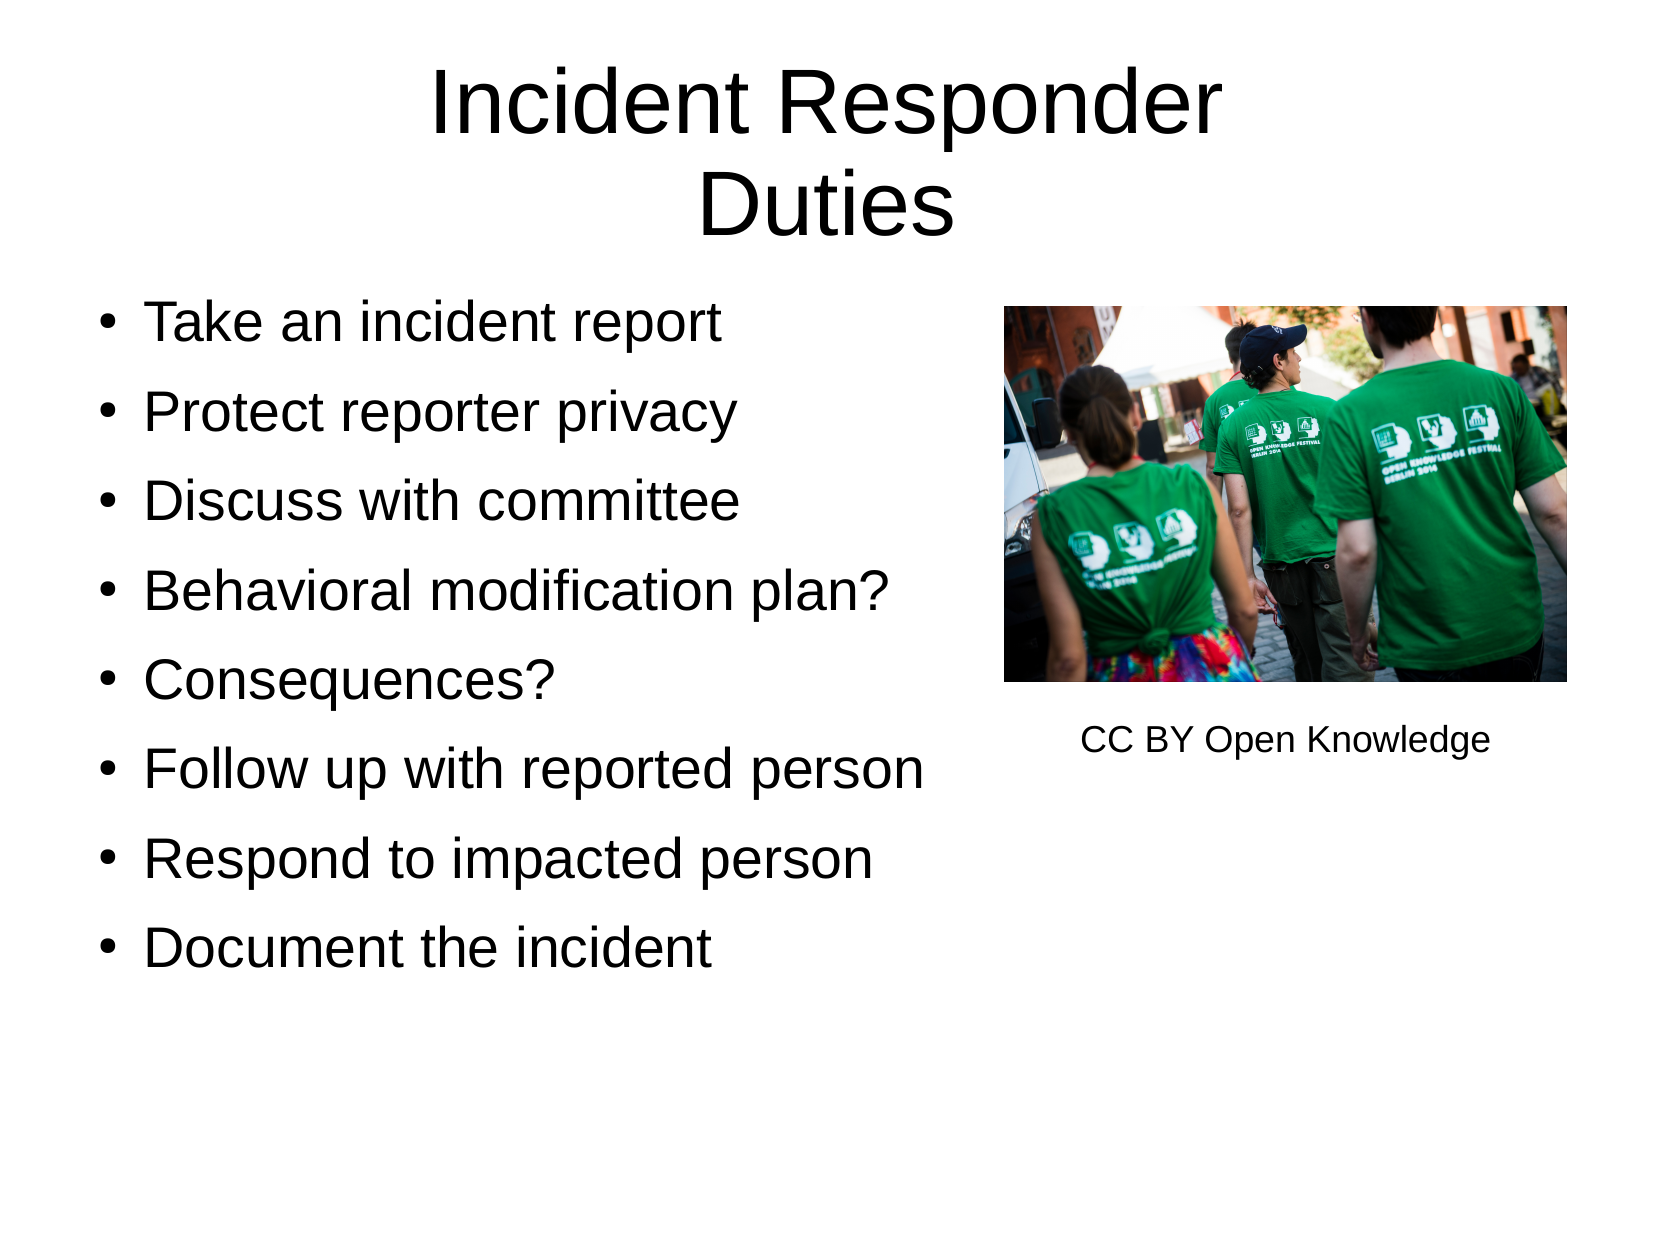

# Incident Responder Duties
Take an incident report
Protect reporter privacy
Discuss with committee
Behavioral modification plan?
Consequences?
Follow up with reported person
Respond to impacted person
Document the incident
CC BY Open Knowledge